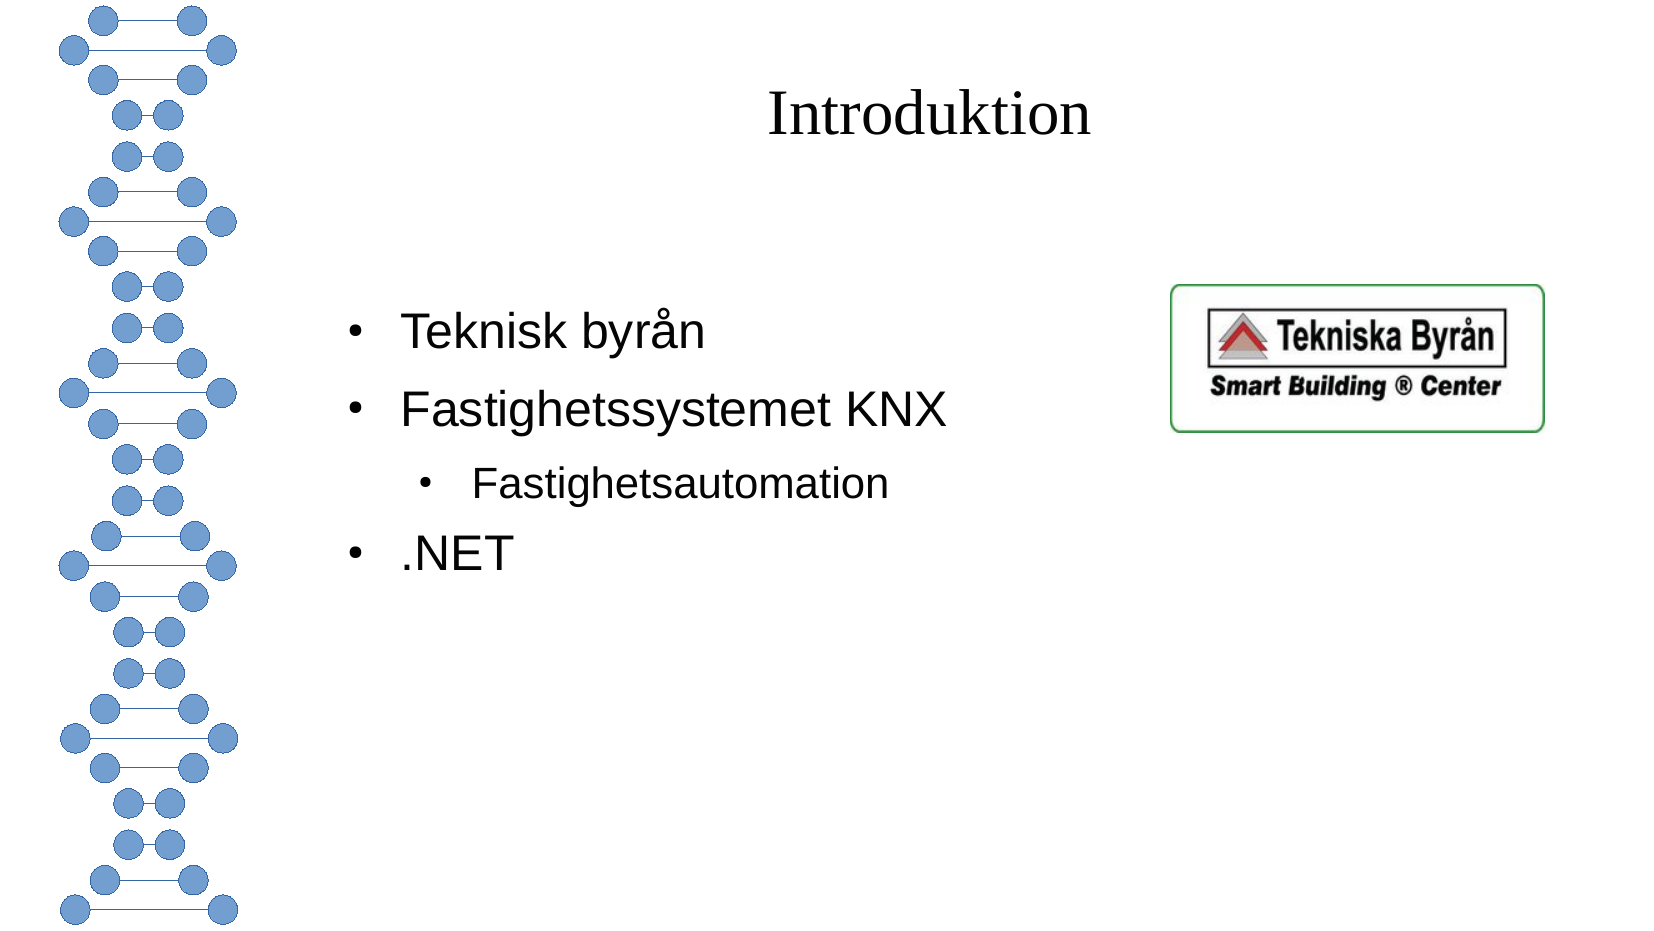

# Introduktion
Teknisk byrån
Fastighetssystemet KNX
Fastighetsautomation
.NET